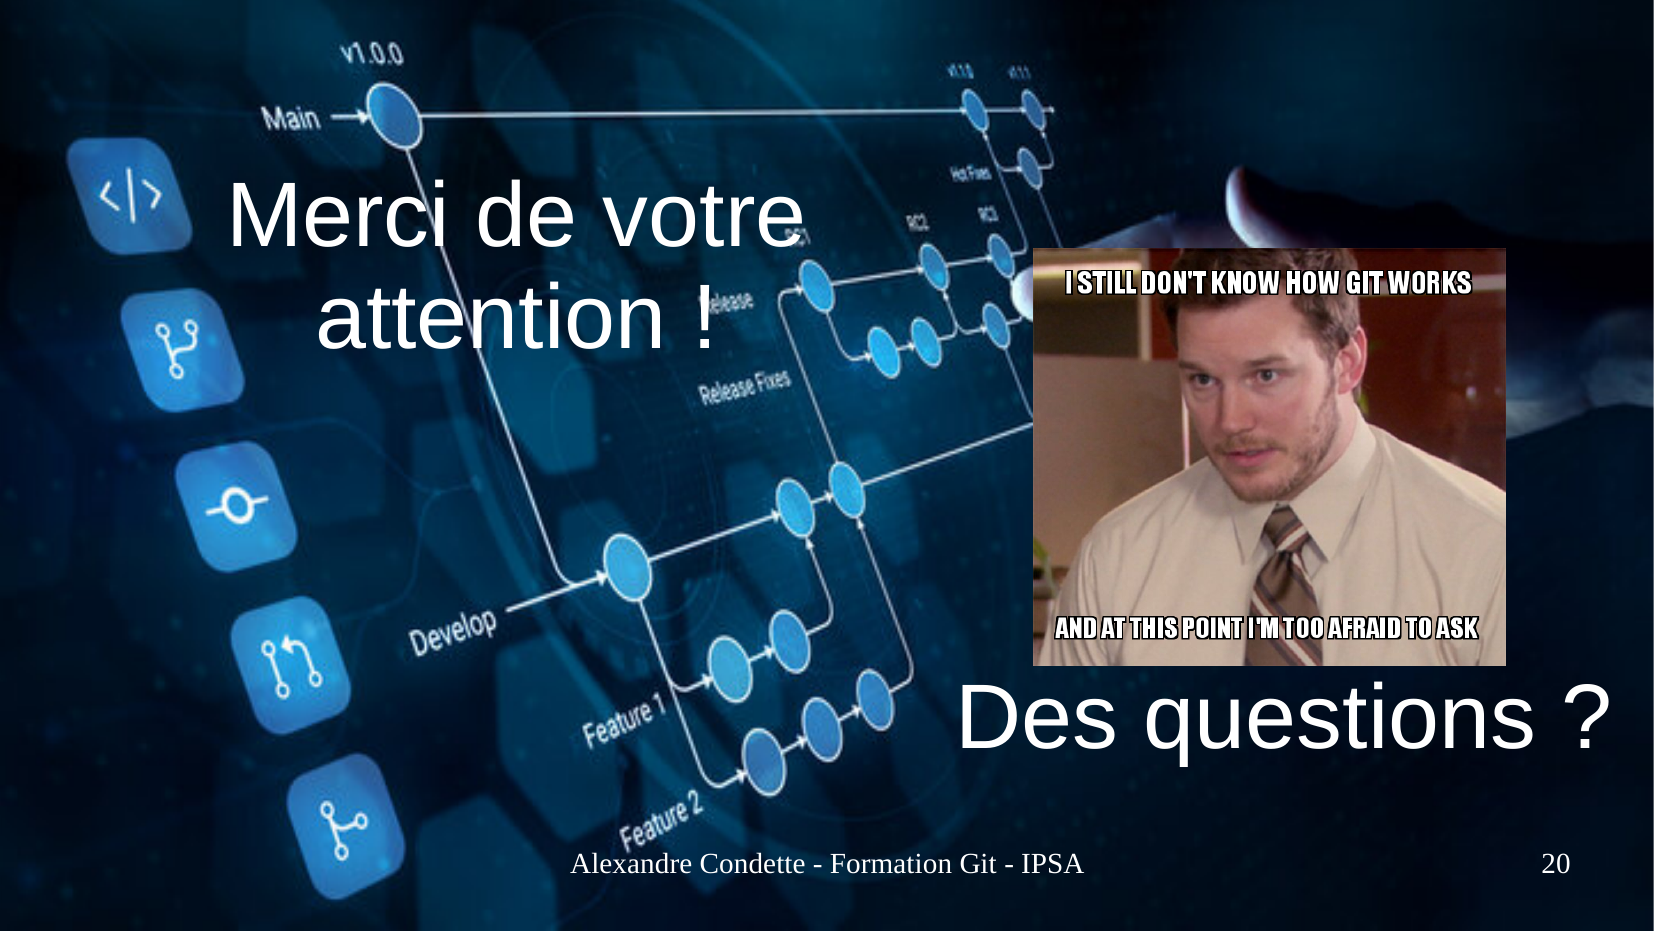

Merci de votre attention !
# Des questions ?
Alexandre Condette - Formation Git - IPSA
20